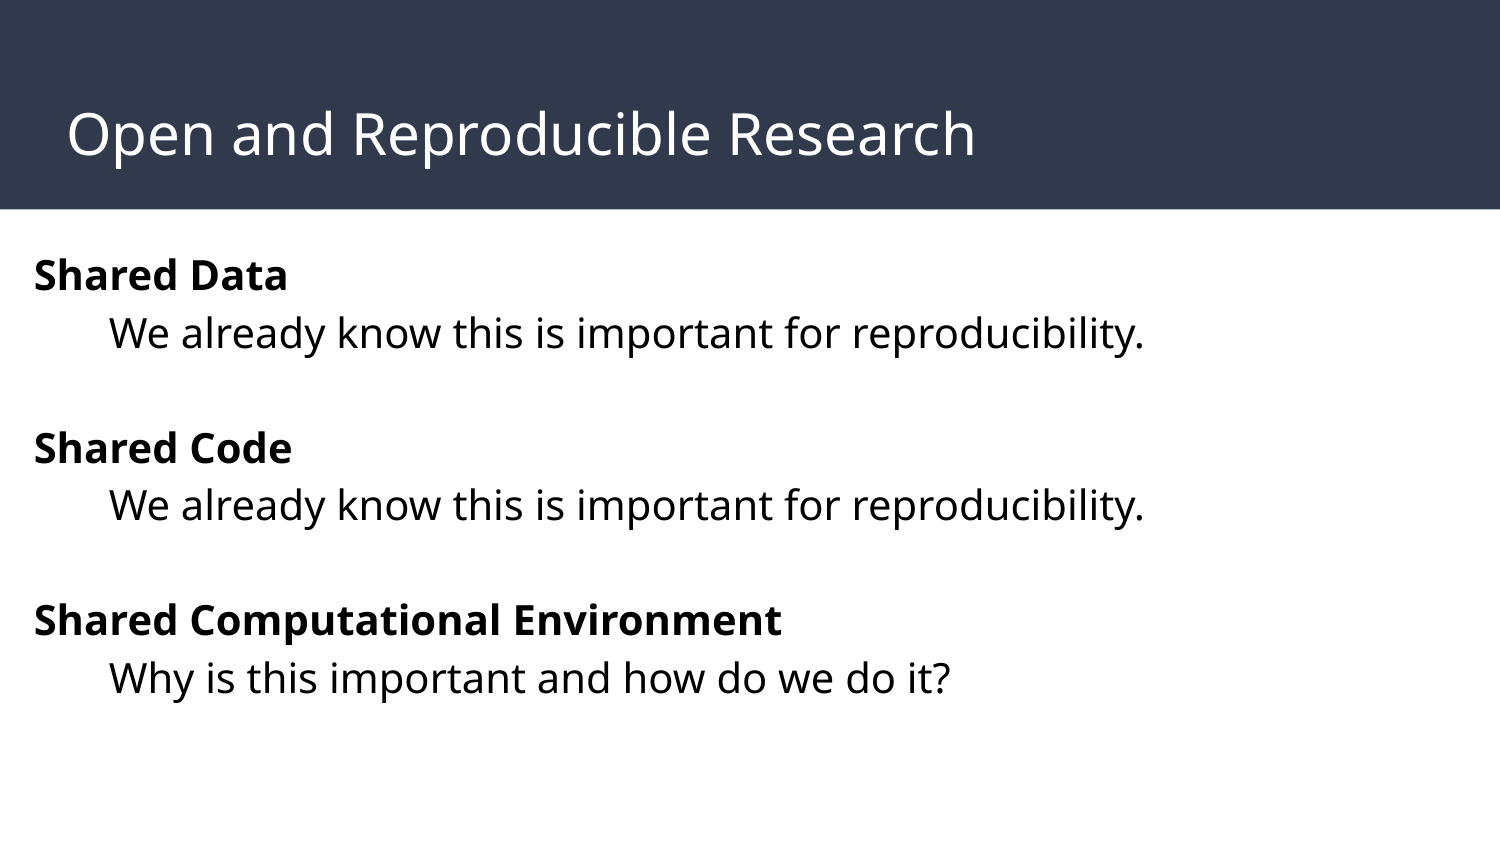

# Open and Reproducible Research
Shared Data
We already know this is important for reproducibility.
Shared Code
We already know this is important for reproducibility.
Shared Computational Environment
Why is this important and how do we do it?